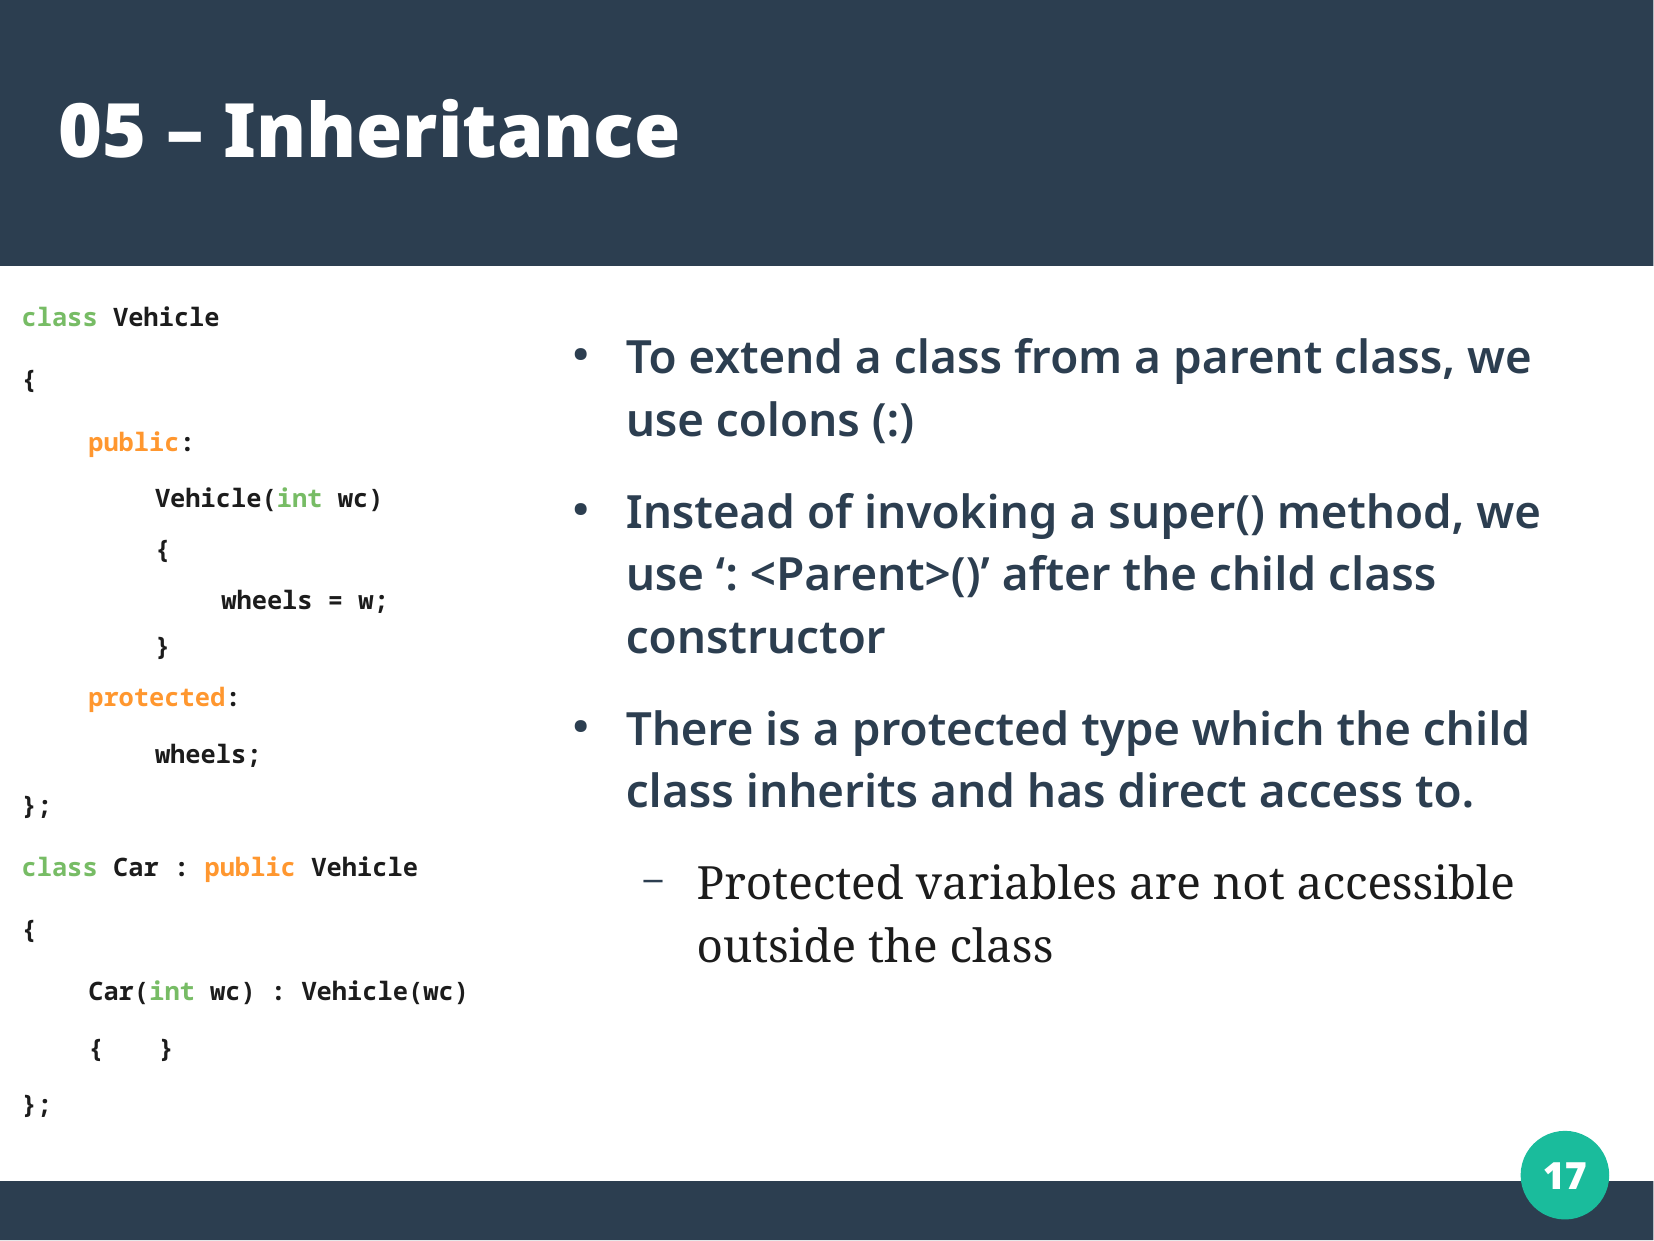

# 05 – Inheritance
class Vehicle
{
public:
Vehicle(int wc)
{
wheels = w;
}
protected:
wheels;
};
class Car : public Vehicle
{
Car(int wc) : Vehicle(wc)
{	}
};
To extend a class from a parent class, we use colons (:)
Instead of invoking a super() method, we use ‘: <Parent>()’ after the child class constructor
There is a protected type which the child class inherits and has direct access to.
Protected variables are not accessible outside the class
17